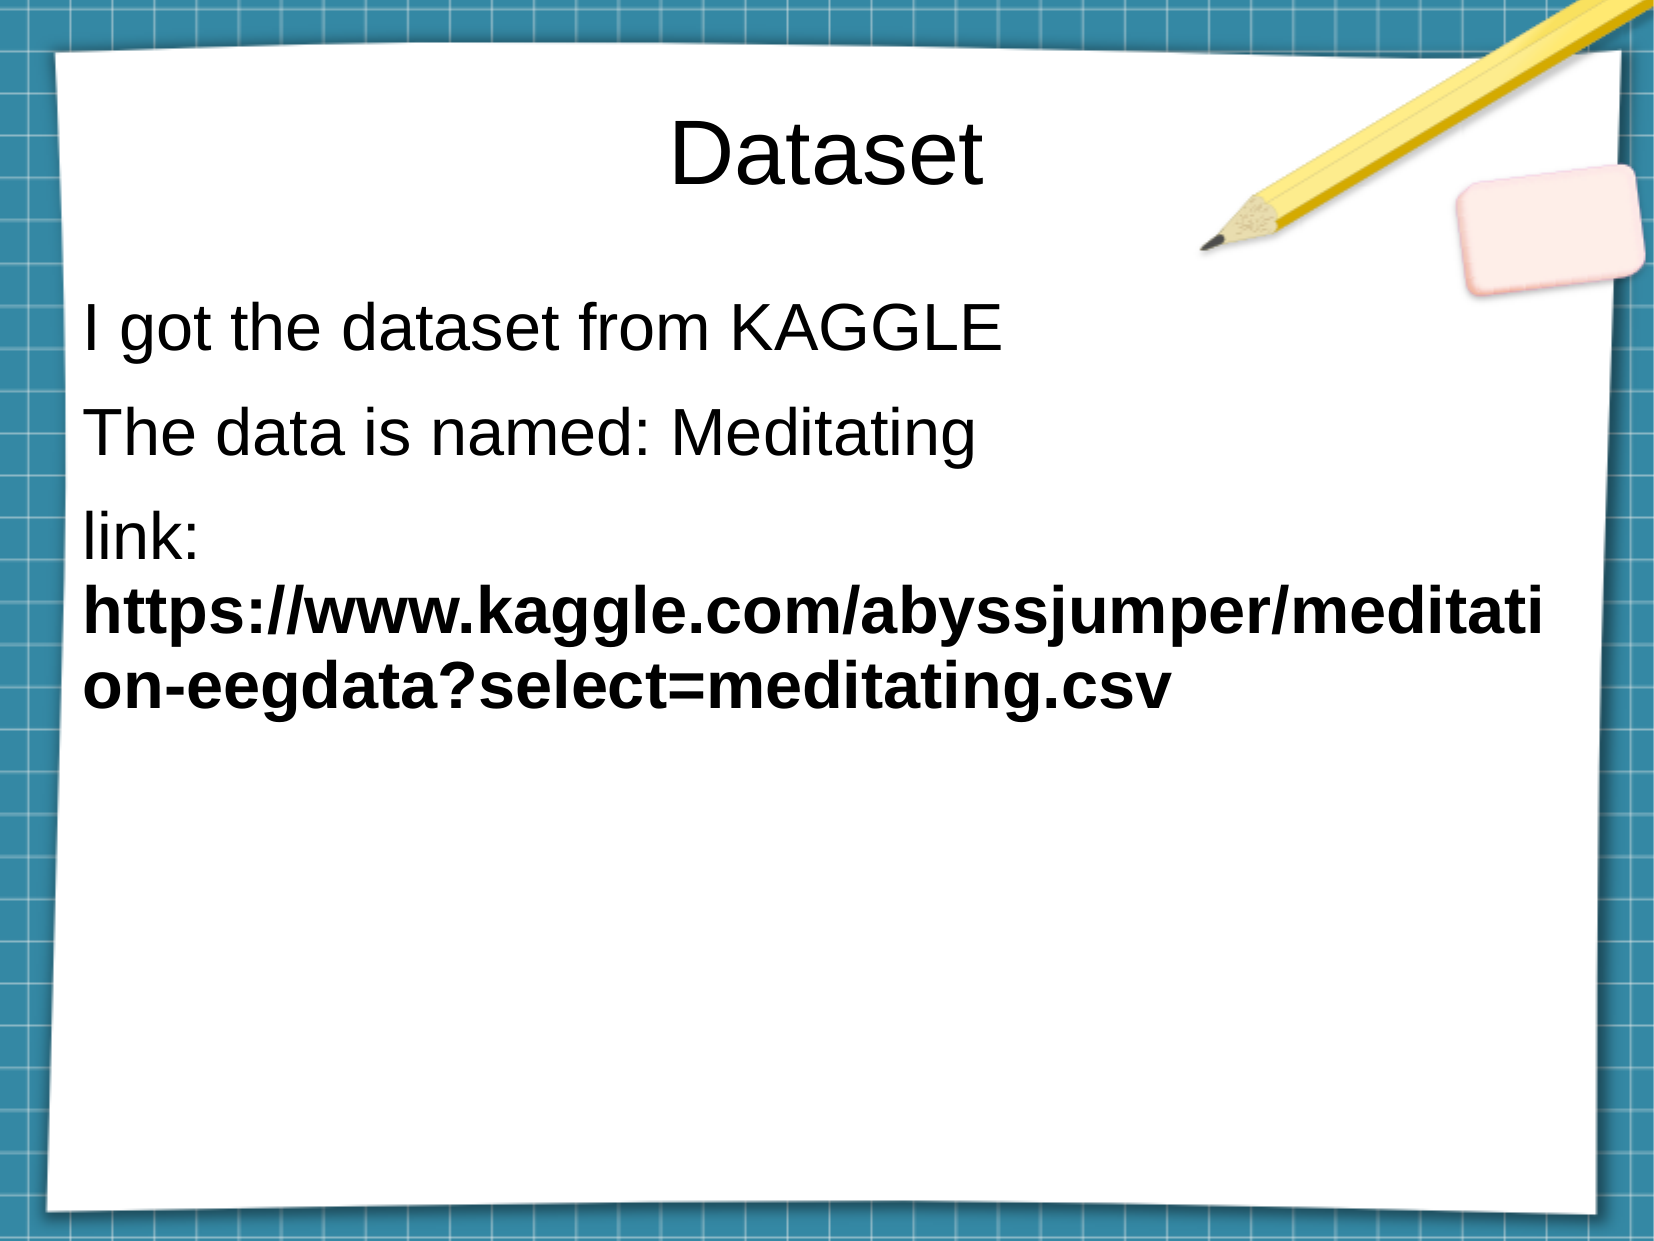

# Dataset
I got the dataset from KAGGLE
The data is named: Meditating
link: https://www.kaggle.com/abyssjumper/meditation-eegdata?select=meditating.csv